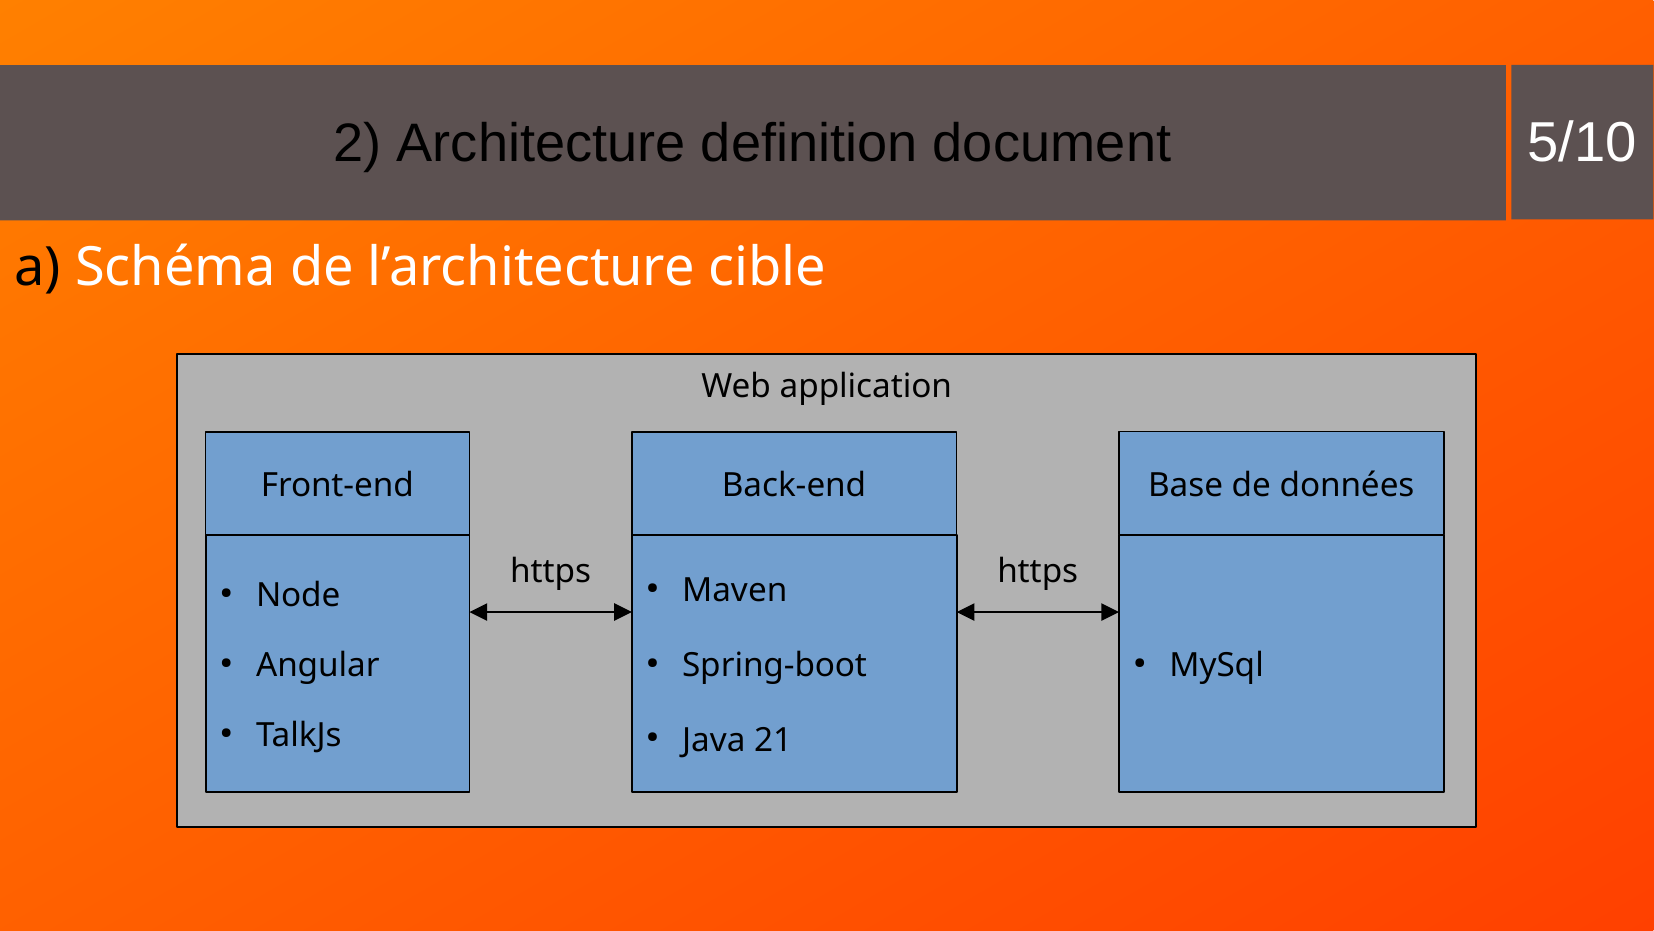

# Architecture definition document
5/10
 Schéma de l’architecture cible
Web application
Base de données
Front-end
Back-end
Node
Angular
TalkJs
Maven
Spring-boot
Java 21
MySql
https
https